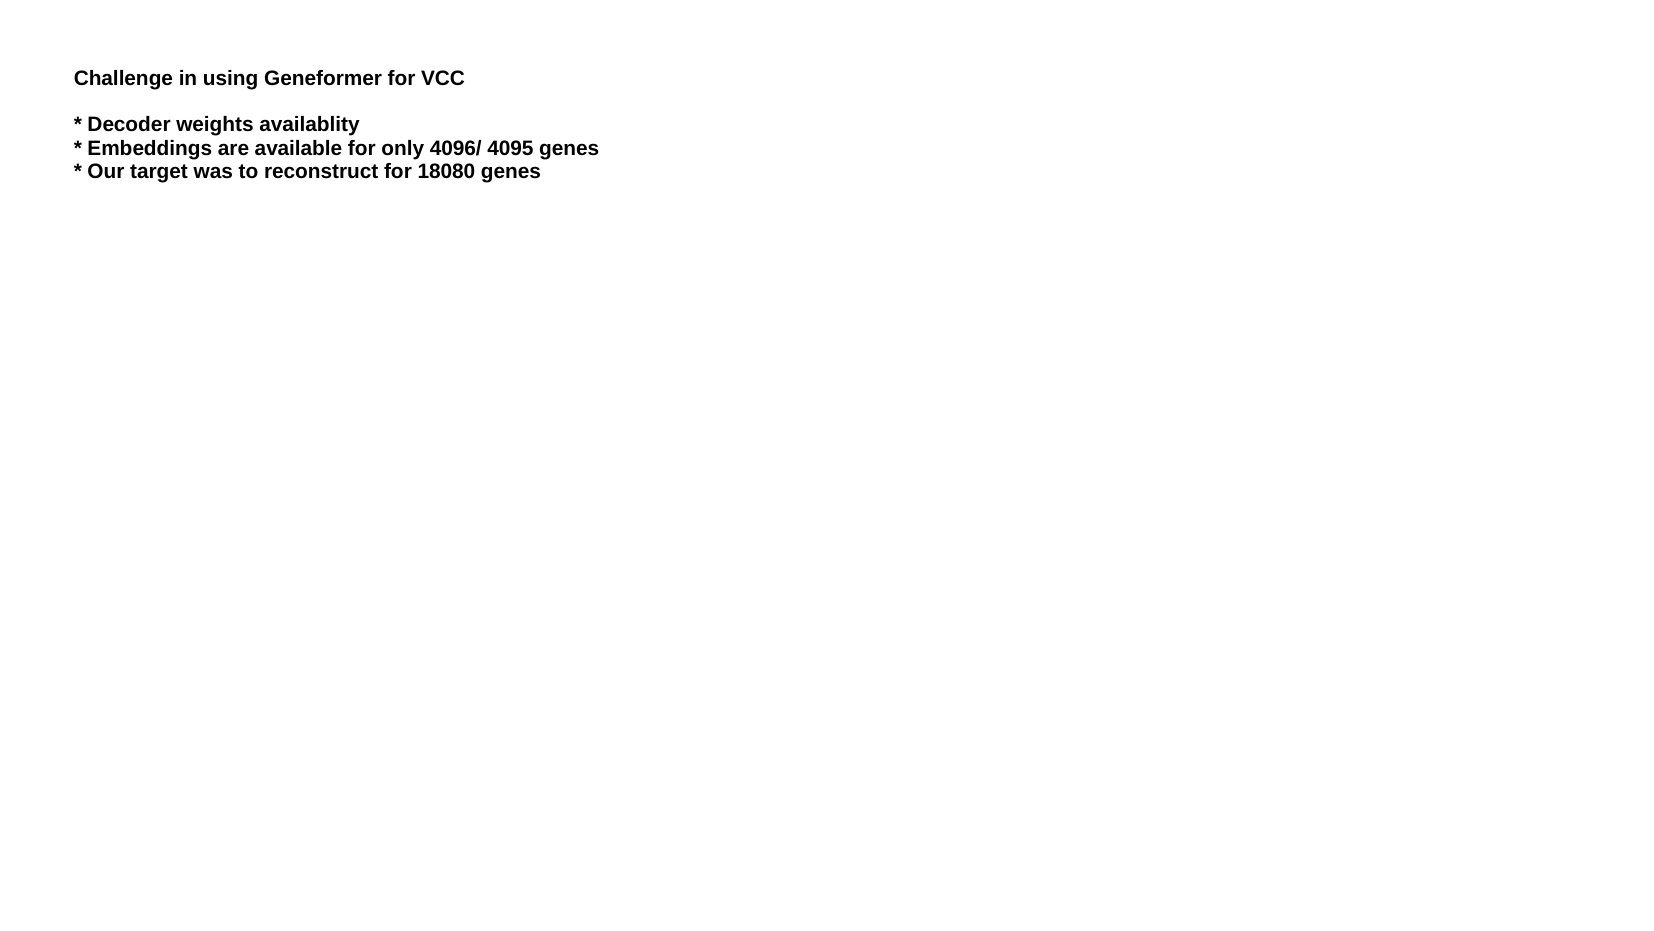

Challenge in using Geneformer for VCC
* Decoder weights availablity
* Embeddings are available for only 4096/ 4095 genes
* Our target was to reconstruct for 18080 genes